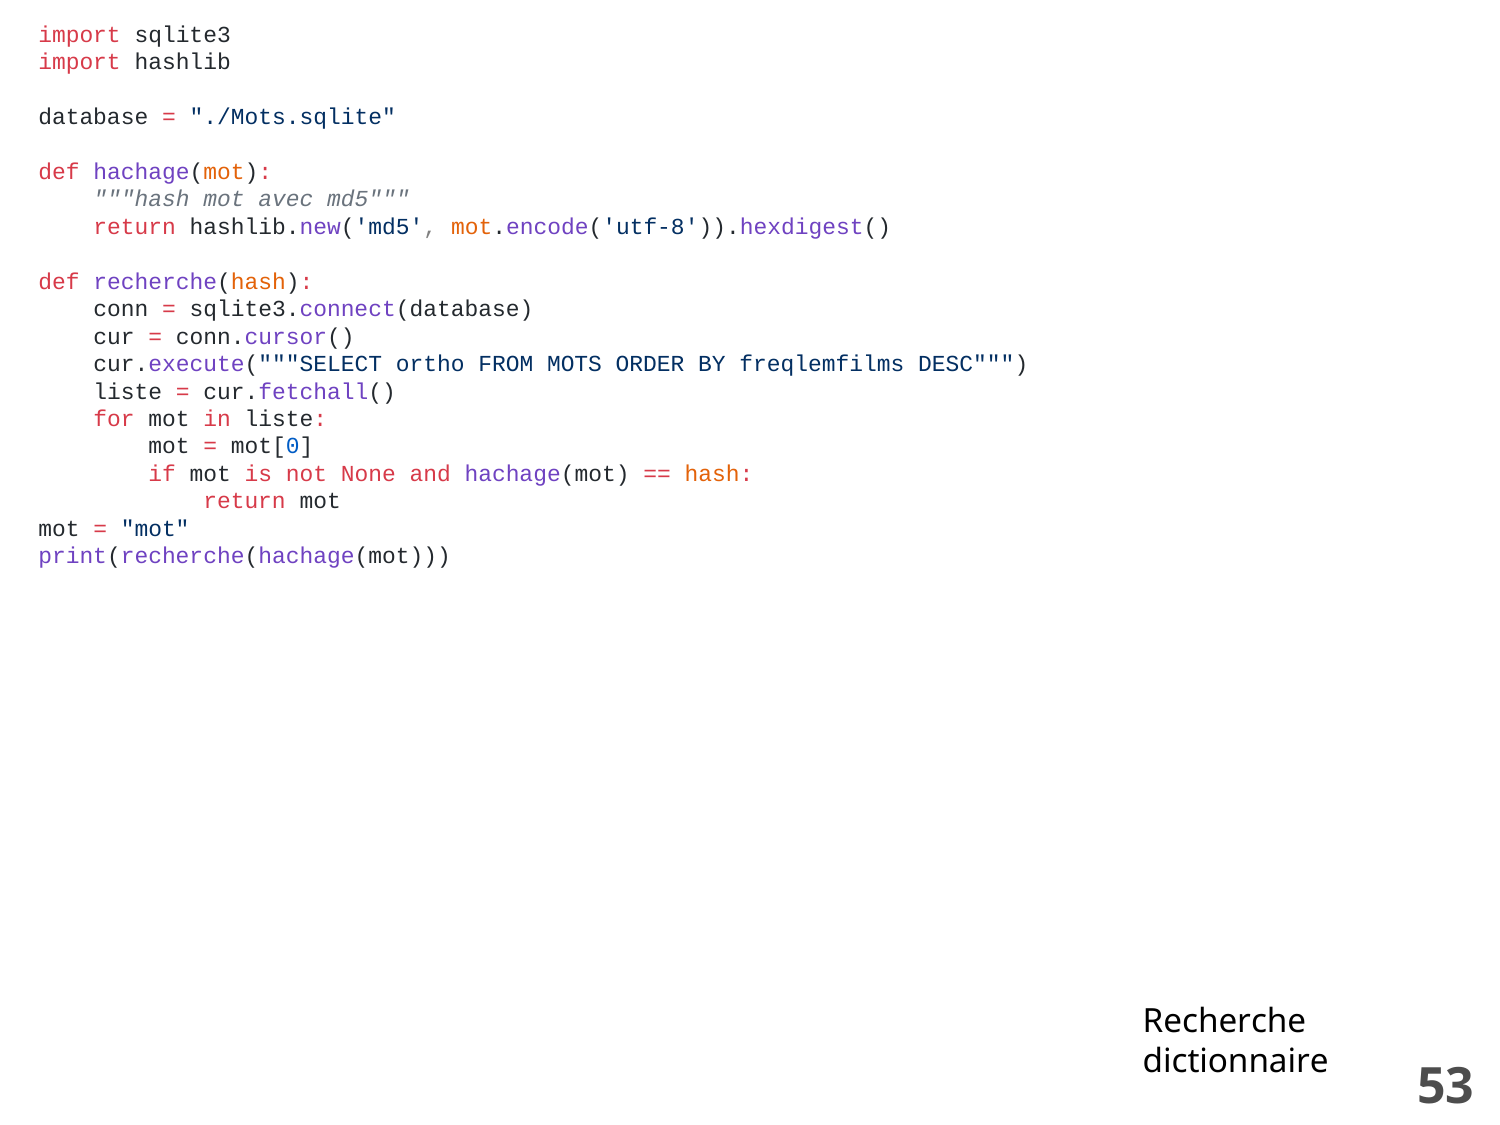

import sqlite3
import hashlib
database = "./Mots.sqlite"
def hachage(mot):
 """hash mot avec md5"""
 return hashlib.new('md5', mot.encode('utf-8')).hexdigest()
def recherche(hash):
 conn = sqlite3.connect(database)
 cur = conn.cursor()
 cur.execute("""SELECT ortho FROM MOTS ORDER BY freqlemfilms DESC""")
 liste = cur.fetchall()
 for mot in liste:
 mot = mot[0]
 if mot is not None and hachage(mot) == hash:
 return mot
mot = "mot"
print(recherche(hachage(mot)))
Recherche dictionnaire